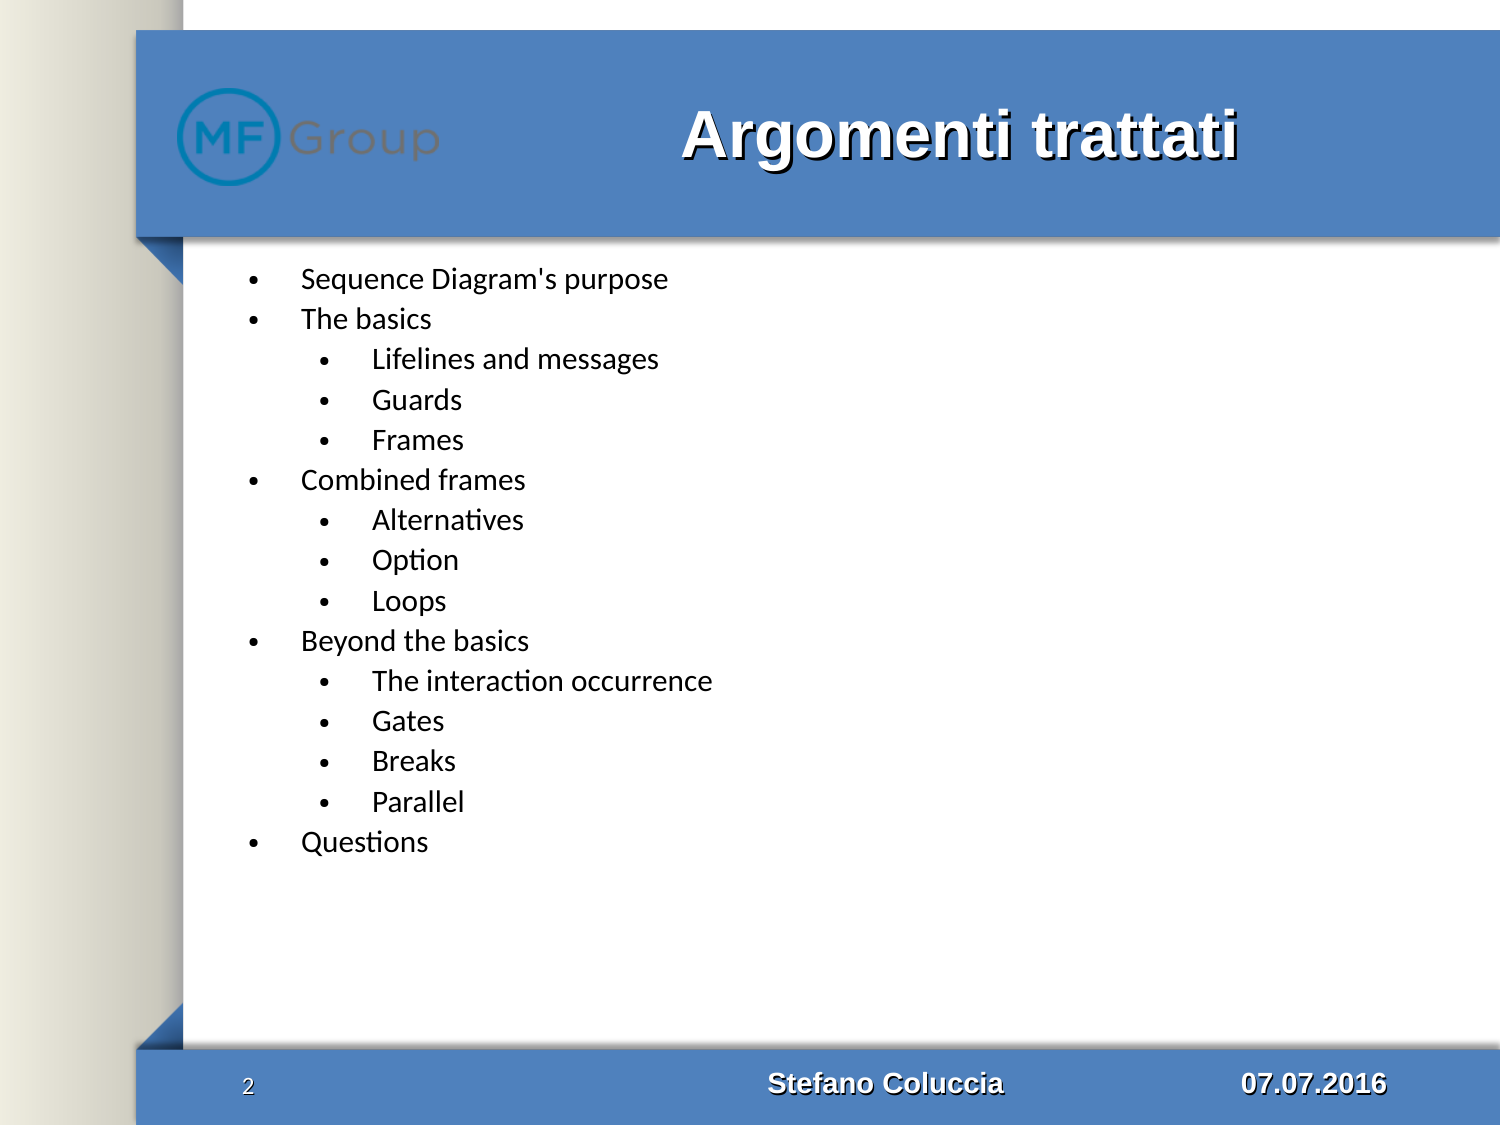

# Argomenti trattati
Sequence Diagram's purpose
The basics
Lifelines and messages
Guards
Frames
Combined frames
Alternatives
Option
Loops
Beyond the basics
The interaction occurrence
Gates
Breaks
Parallel
Questions
2
Stefano Coluccia
07.07.2016